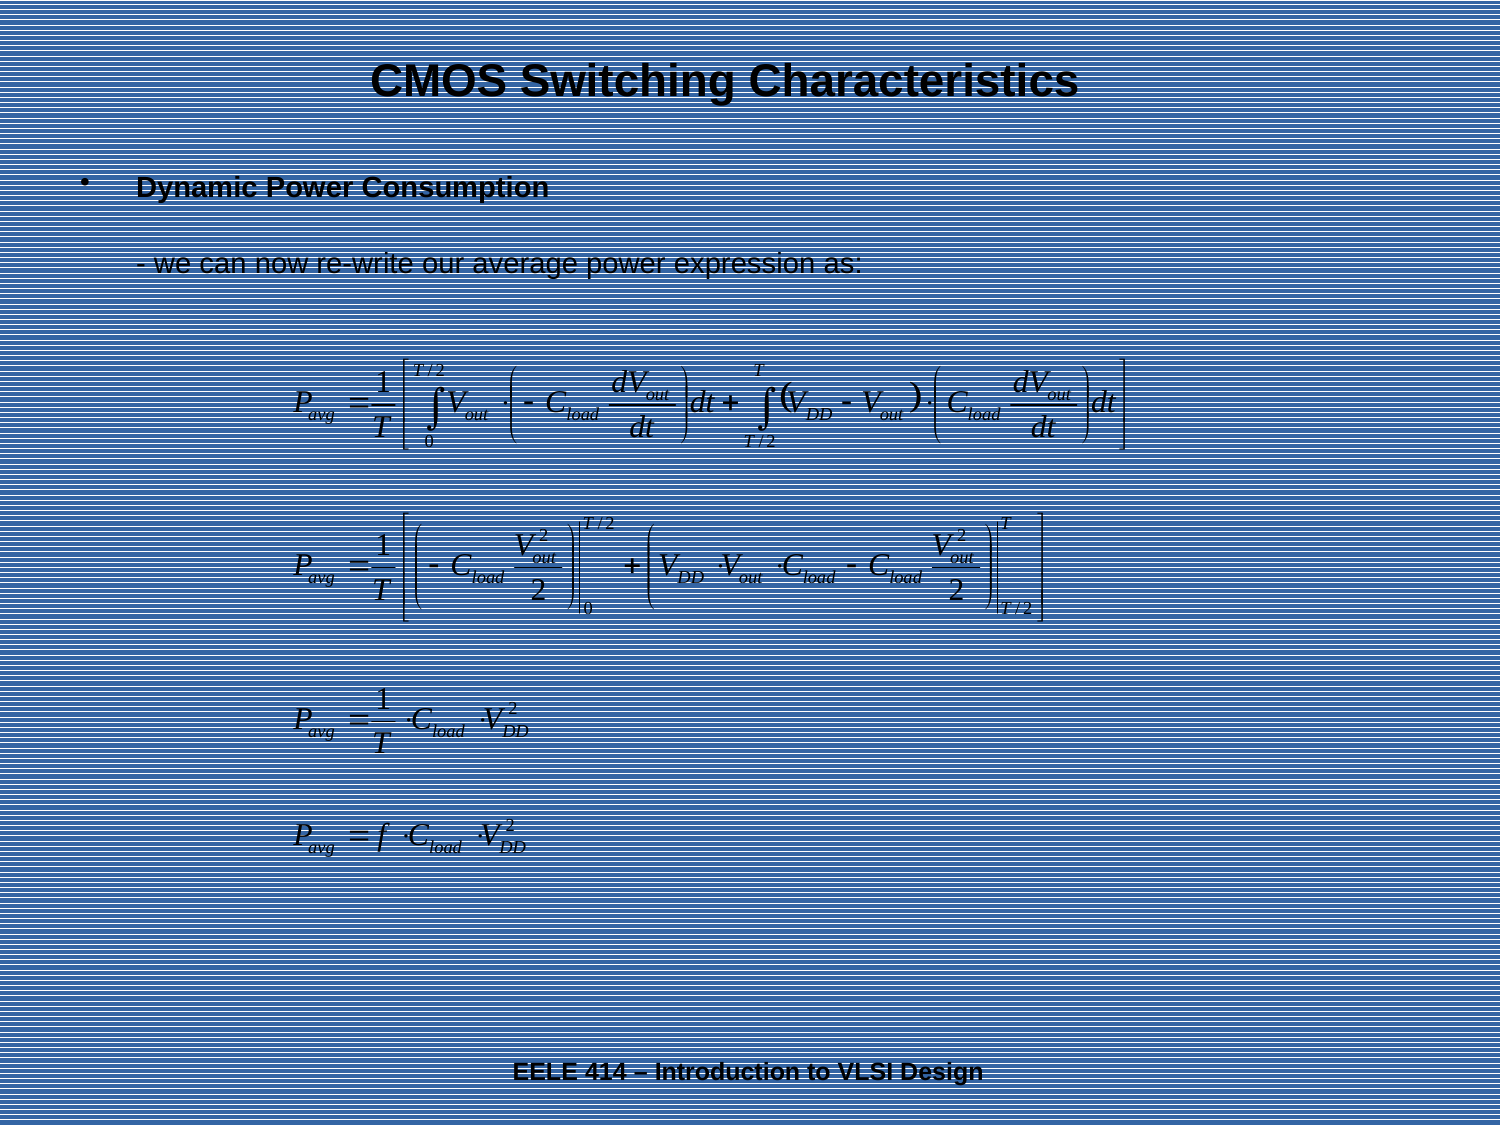

# CMOS Switching Characteristics
Dynamic Power Consumption
	- we can now re-write our average power expression as: